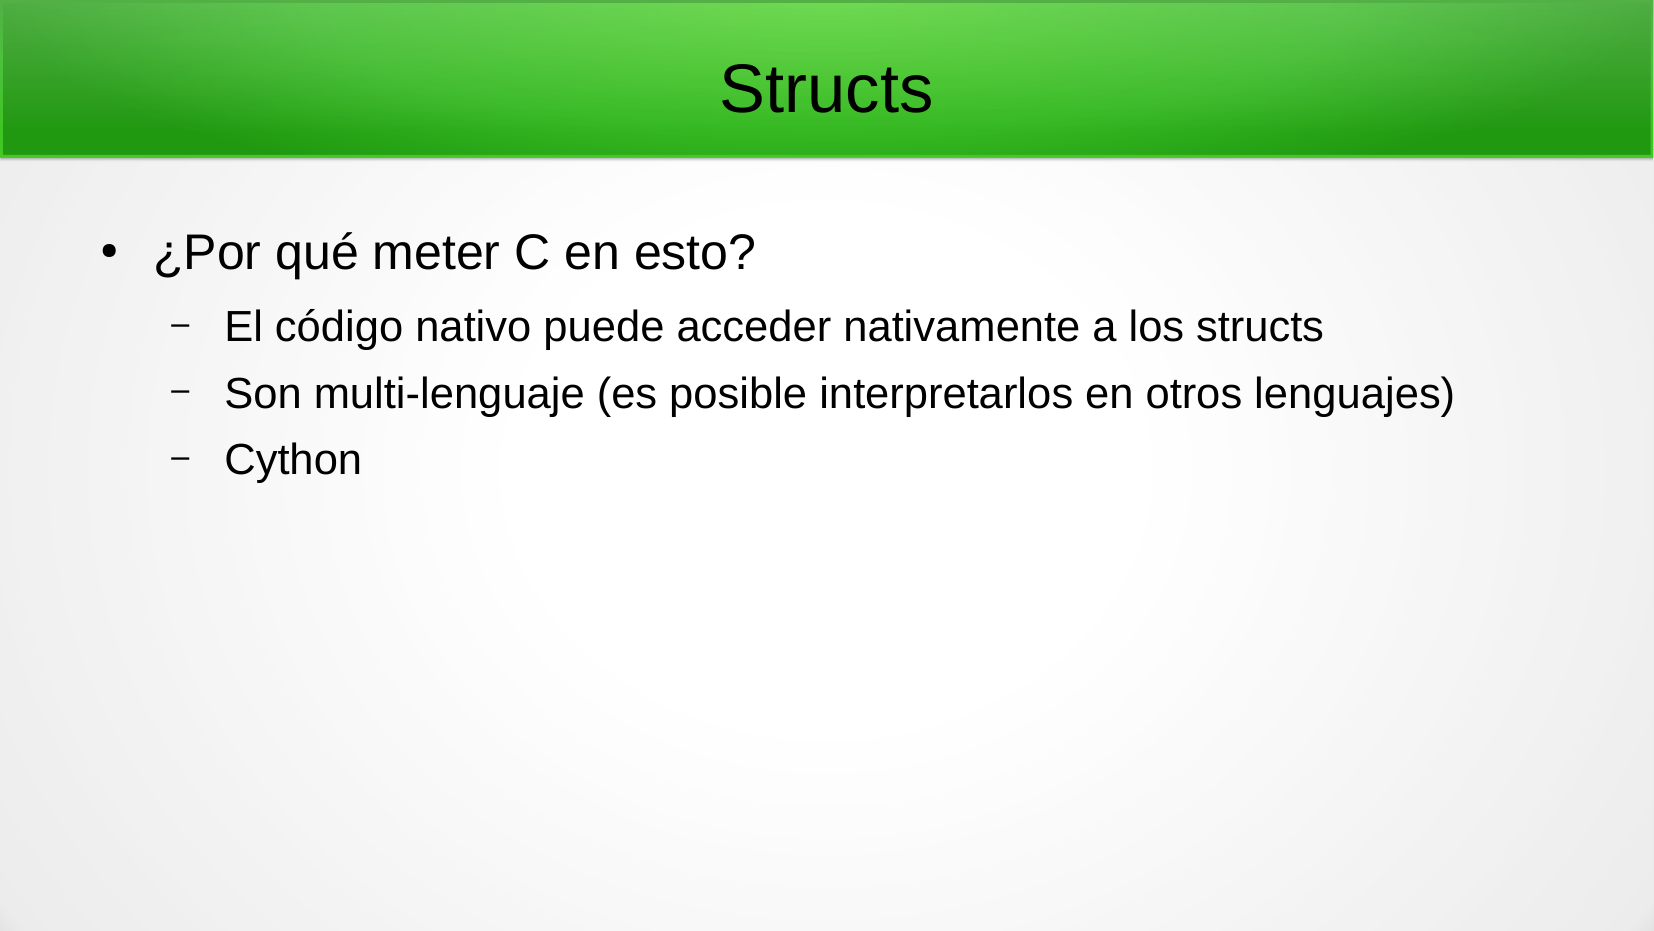

# Structs
¿Por qué meter C en esto?
El código nativo puede acceder nativamente a los structs
Son multi-lenguaje (es posible interpretarlos en otros lenguajes)
Cython